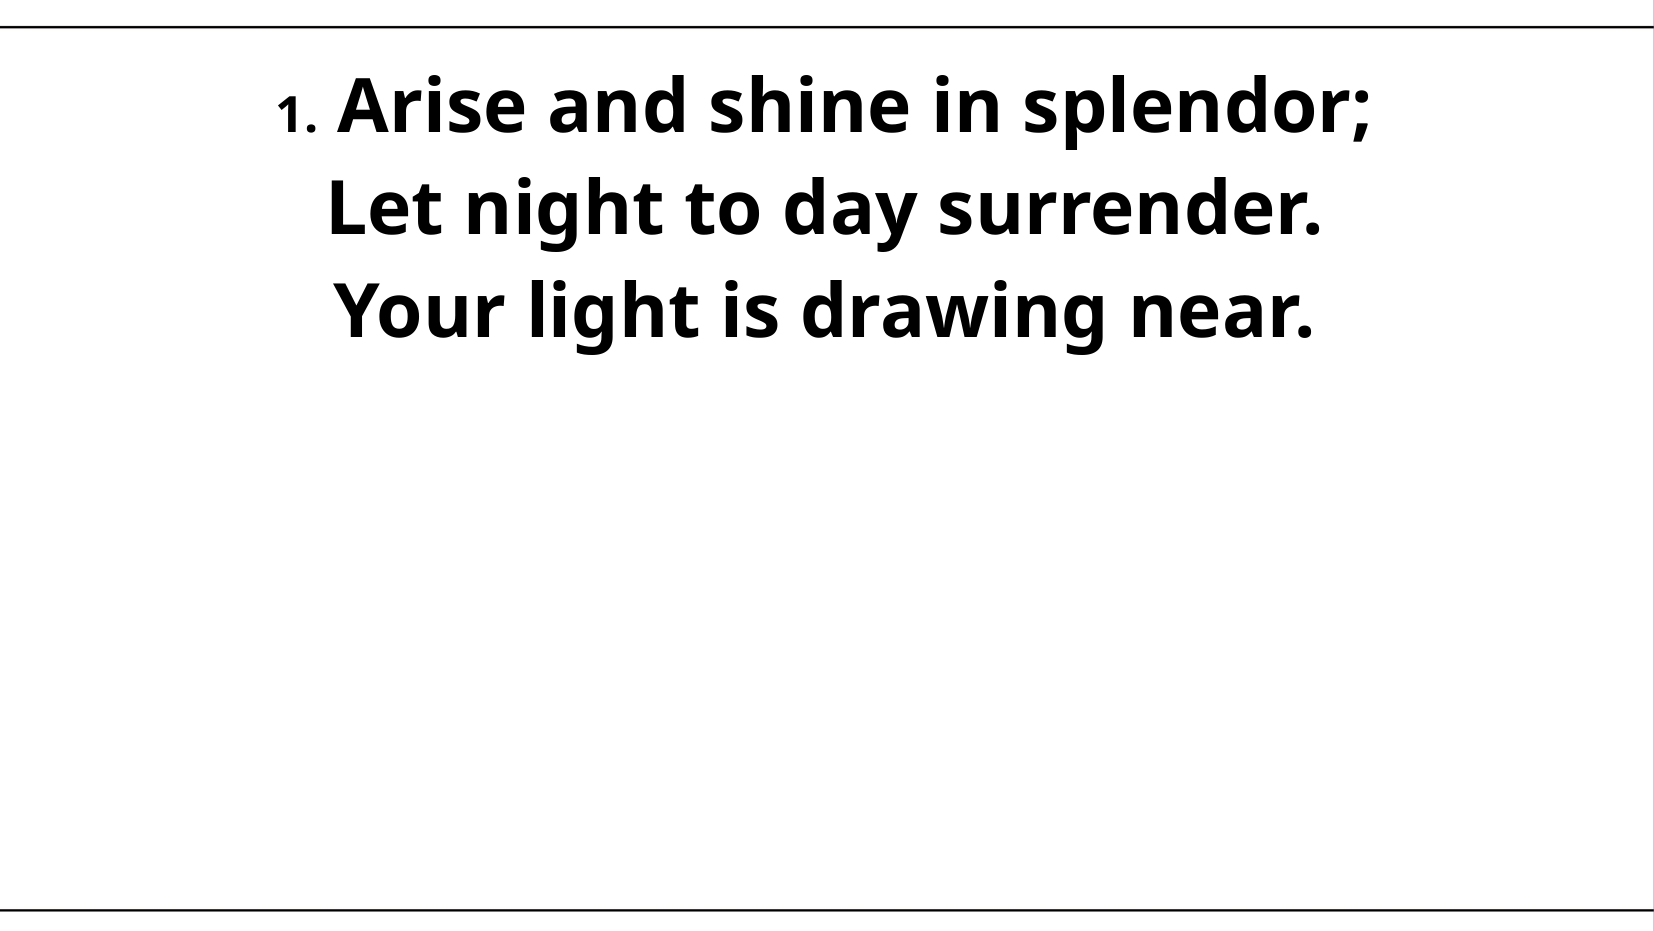

1. Arise and shine in splendor;
Let night to day surrender.
Your light is drawing near.